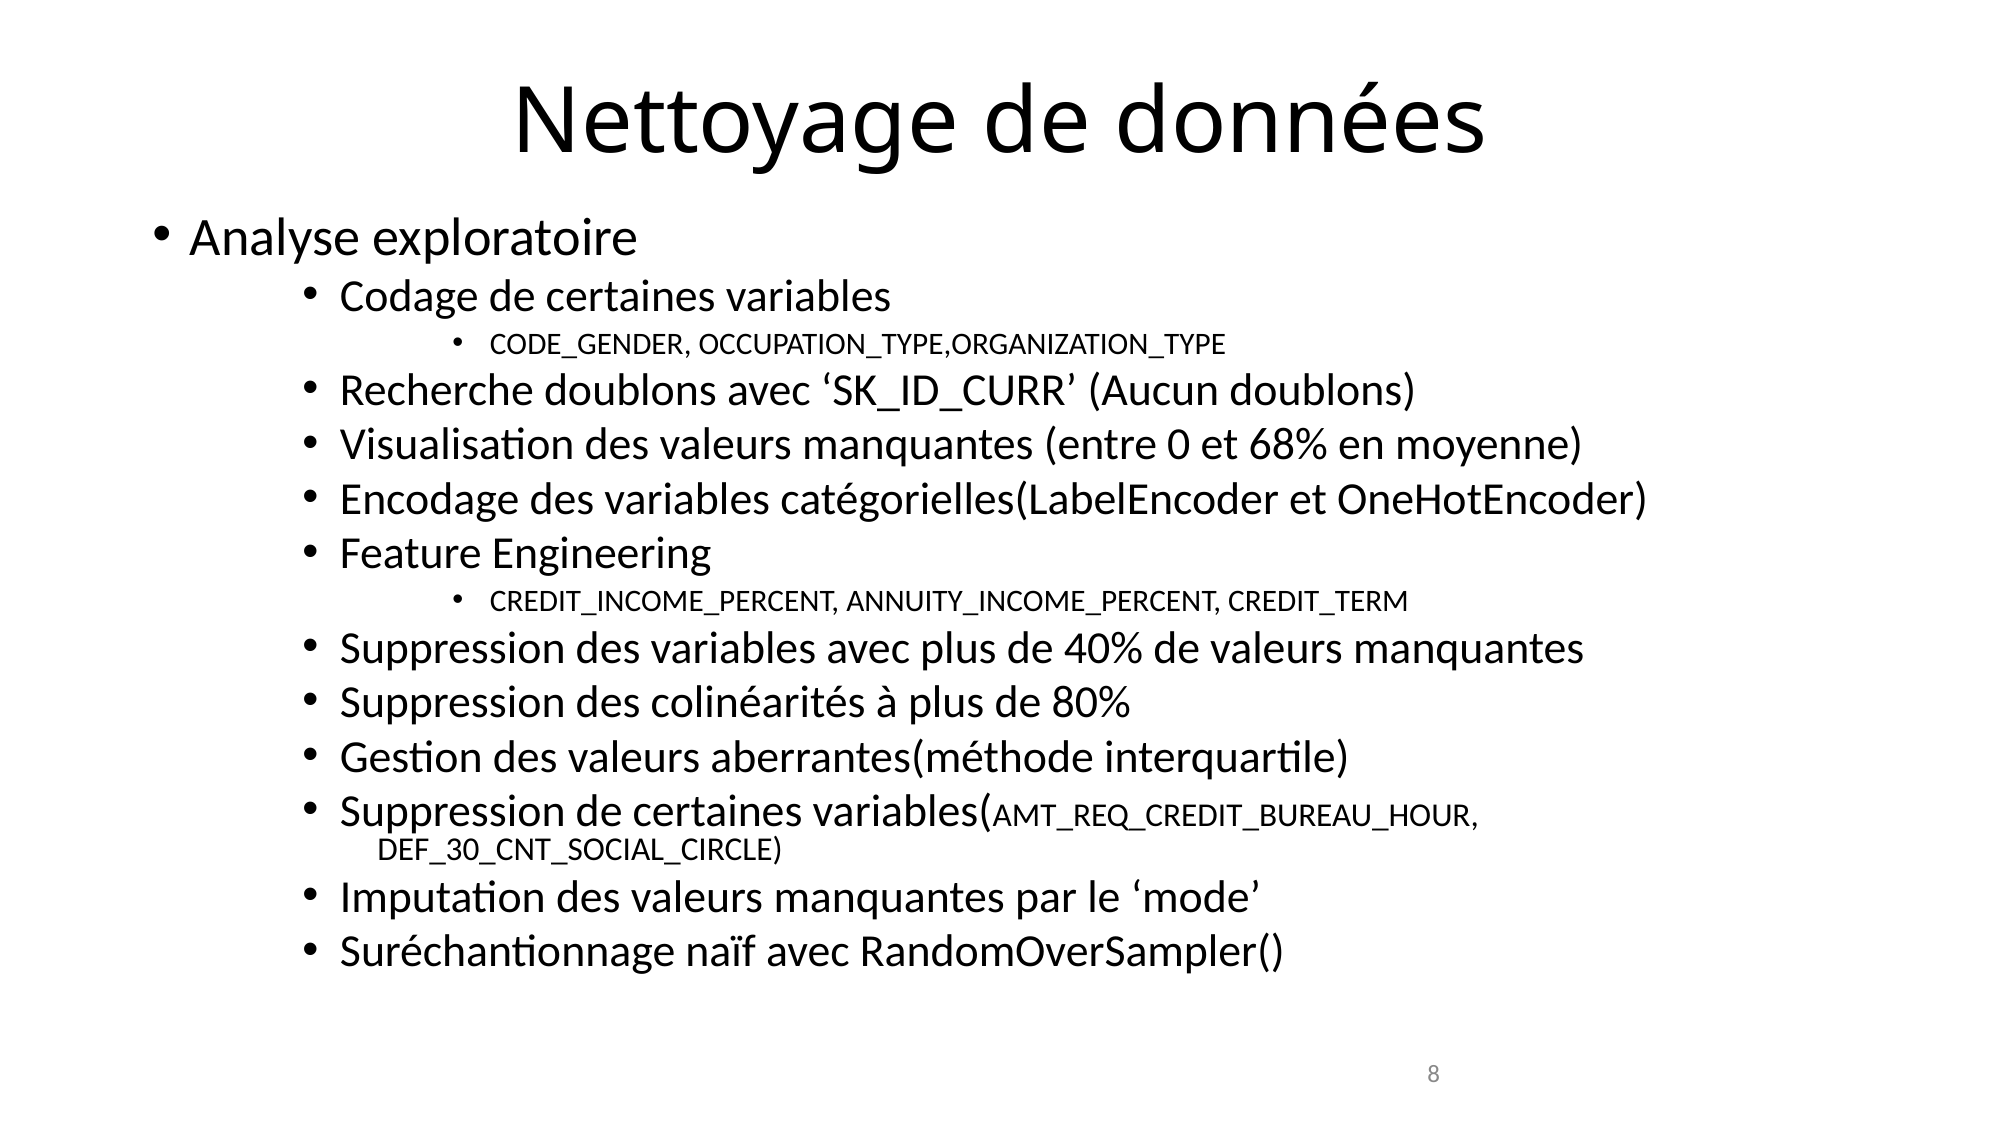

# Nettoyage de données
Analyse exploratoire
Codage de certaines variables
CODE_GENDER, OCCUPATION_TYPE,ORGANIZATION_TYPE
Recherche doublons avec ‘SK_ID_CURR’ (Aucun doublons)
Visualisation des valeurs manquantes (entre 0 et 68% en moyenne)
Encodage des variables catégorielles(LabelEncoder et OneHotEncoder)
Feature Engineering
CREDIT_INCOME_PERCENT, ANNUITY_INCOME_PERCENT, CREDIT_TERM
Suppression des variables avec plus de 40% de valeurs manquantes
Suppression des colinéarités à plus de 80%
Gestion des valeurs aberrantes(méthode interquartile)
Suppression de certaines variables(AMT_REQ_CREDIT_BUREAU_HOUR, DEF_30_CNT_SOCIAL_CIRCLE)
Imputation des valeurs manquantes par le ‘mode’
Suréchantionnage naïf avec RandomOverSampler()